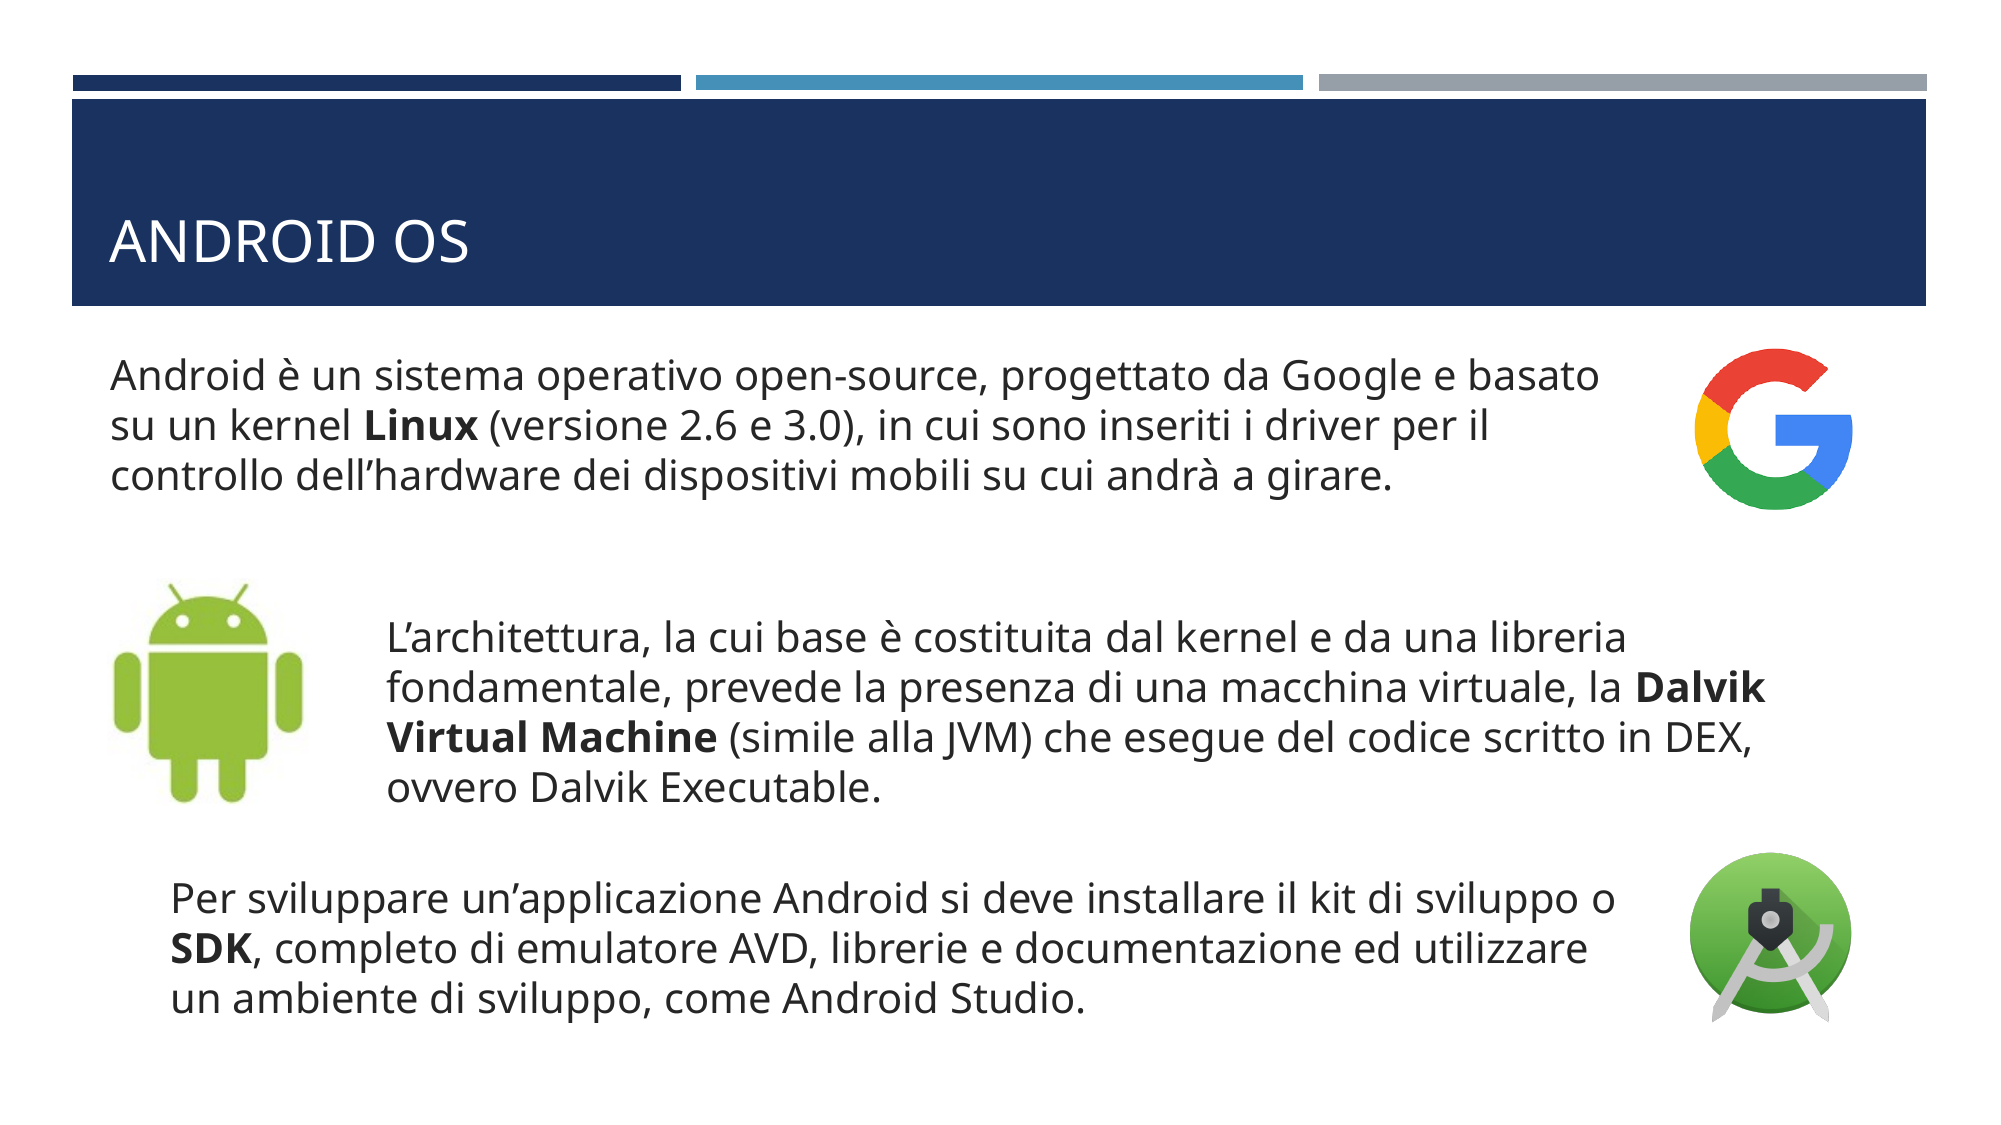

# Android os
Android è un sistema operativo open-source, progettato da Google e basato su un kernel Linux (versione 2.6 e 3.0), in cui sono inseriti i driver per il controllo dell’hardware dei dispositivi mobili su cui andrà a girare.
L’architettura, la cui base è costituita dal kernel e da una libreria fondamentale, prevede la presenza di una macchina virtuale, la Dalvik Virtual Machine (simile alla JVM) che esegue del codice scritto in DEX, ovvero Dalvik Executable.
Per sviluppare un’applicazione Android si deve installare il kit di sviluppo o SDK, completo di emulatore AVD, librerie e documentazione ed utilizzare un ambiente di sviluppo, come Android Studio.